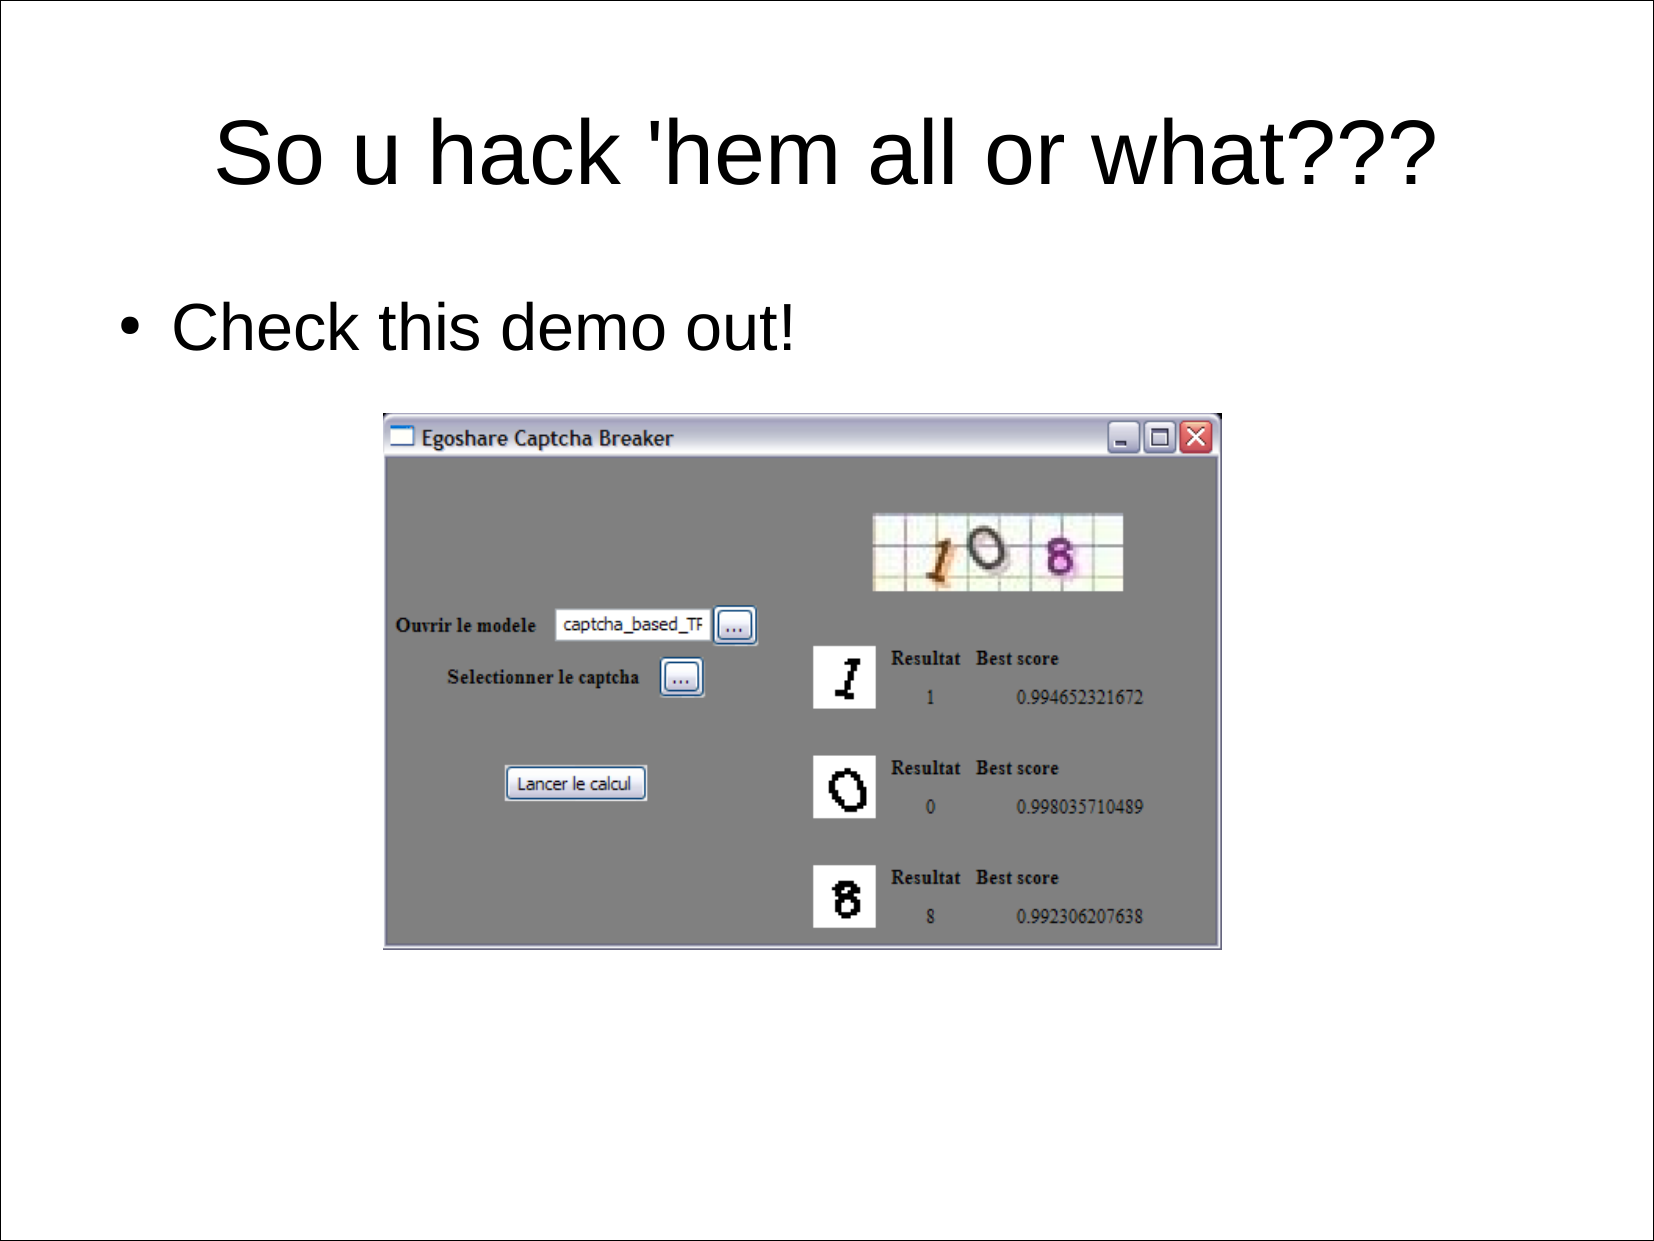

# So u hack 'hem all or what???
Check this demo out!